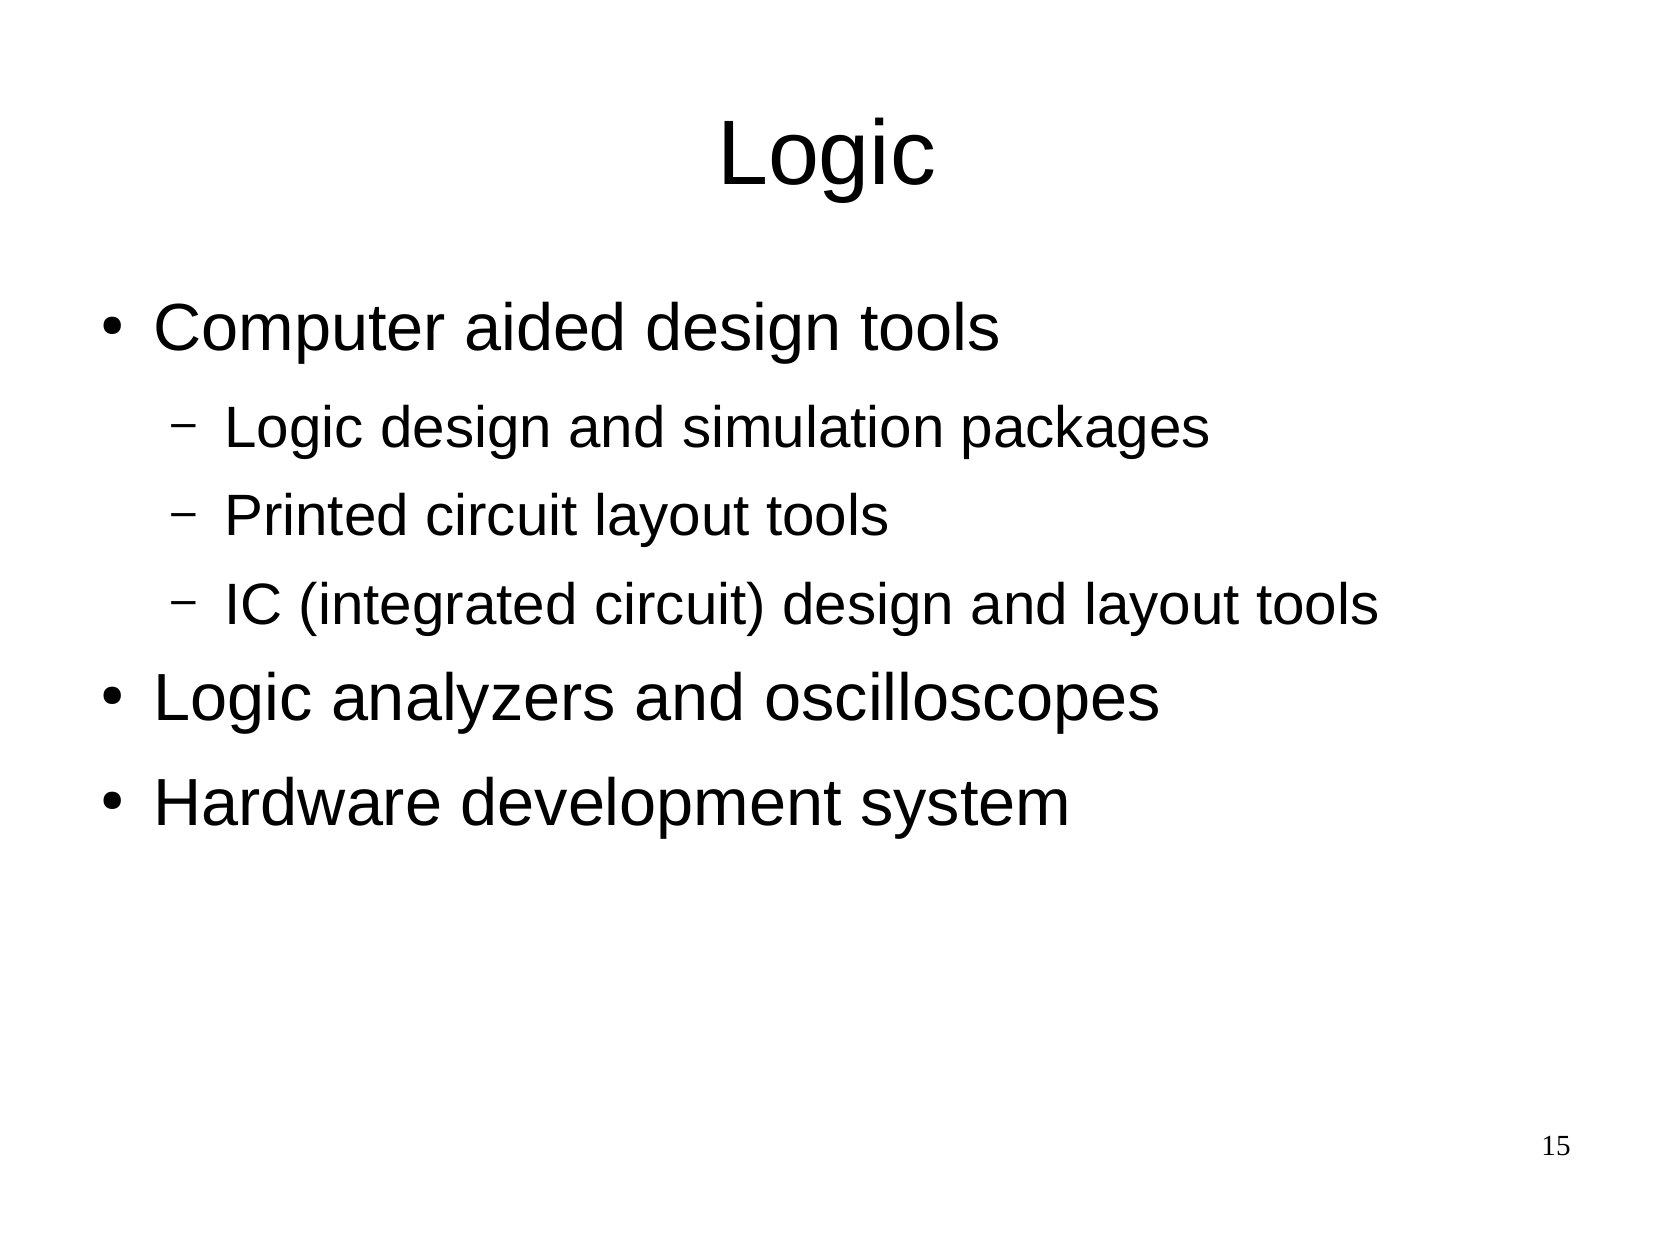

# Logic
Computer aided design tools
Logic design and simulation packages
Printed circuit layout tools
IC (integrated circuit) design and layout tools
Logic analyzers and oscilloscopes
Hardware development system
15